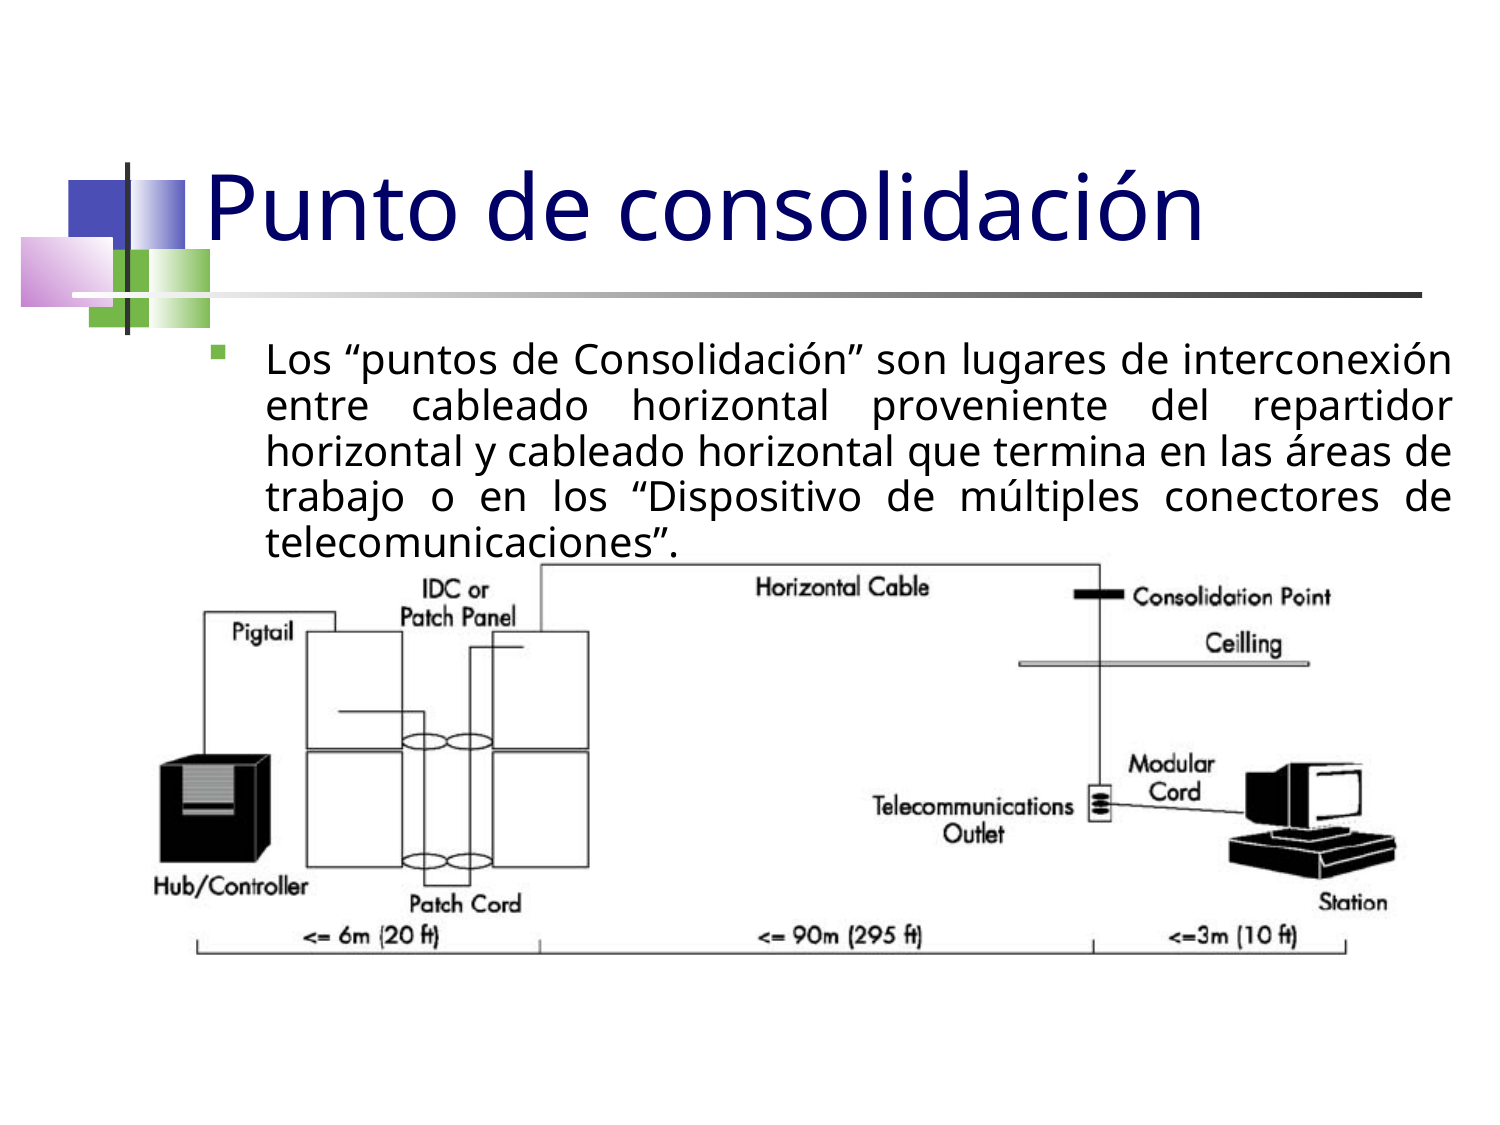

# Punto de consolidación
Los “puntos de Consolidación” son lugares de interconexión entre cableado horizontal proveniente del repartidor horizontal y cableado horizontal que termina en las áreas de trabajo o en los “Dispositivo de múltiples conectores de telecomunicaciones”.